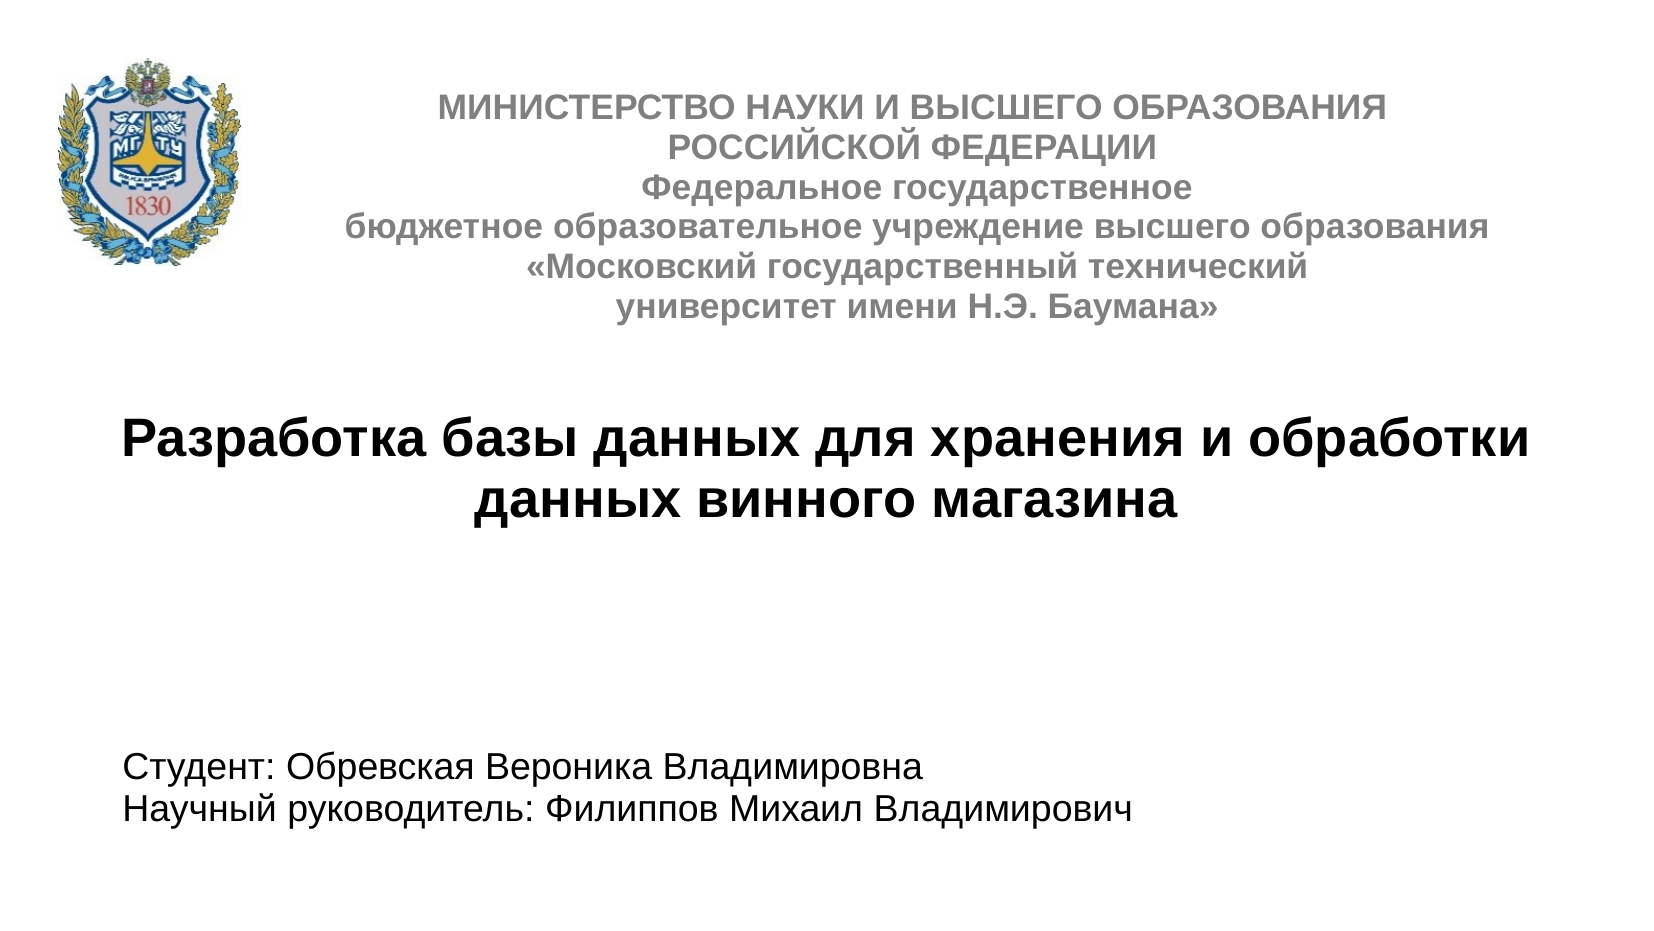

МИНИСТЕРСТВО НАУКИ И ВЫСШЕГО ОБРАЗОВАНИЯ
РОССИЙСКОЙ ФЕДЕРАЦИИ
Федеральное государственное
бюджетное образовательное учреждение высшего образования «Московский государственный технический
университет имени Н.Э. Баумана»
# Разработка базы данных для хранения и обработки
данных винного магазина
Cтудент: Обревская Вероника Владимировна
Научный руководитель: Филиппов Михаил Владимирович